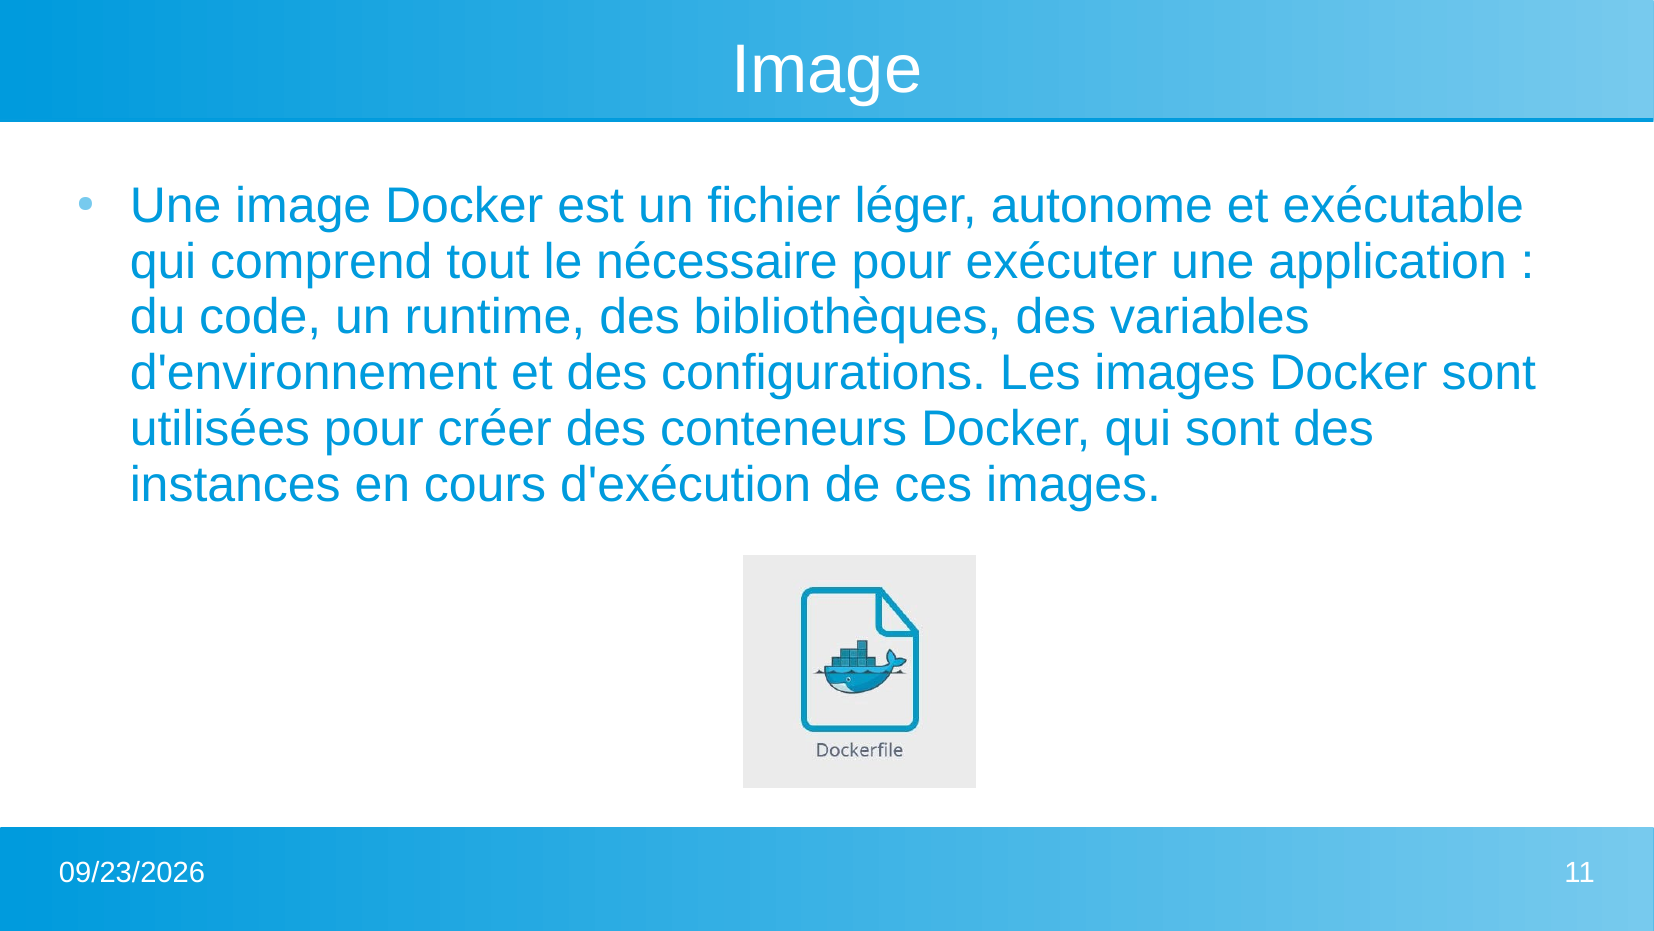

# Image
Une image Docker est un fichier léger, autonome et exécutable qui comprend tout le nécessaire pour exécuter une application : du code, un runtime, des bibliothèques, des variables d'environnement et des configurations. Les images Docker sont utilisées pour créer des conteneurs Docker, qui sont des instances en cours d'exécution de ces images.
11